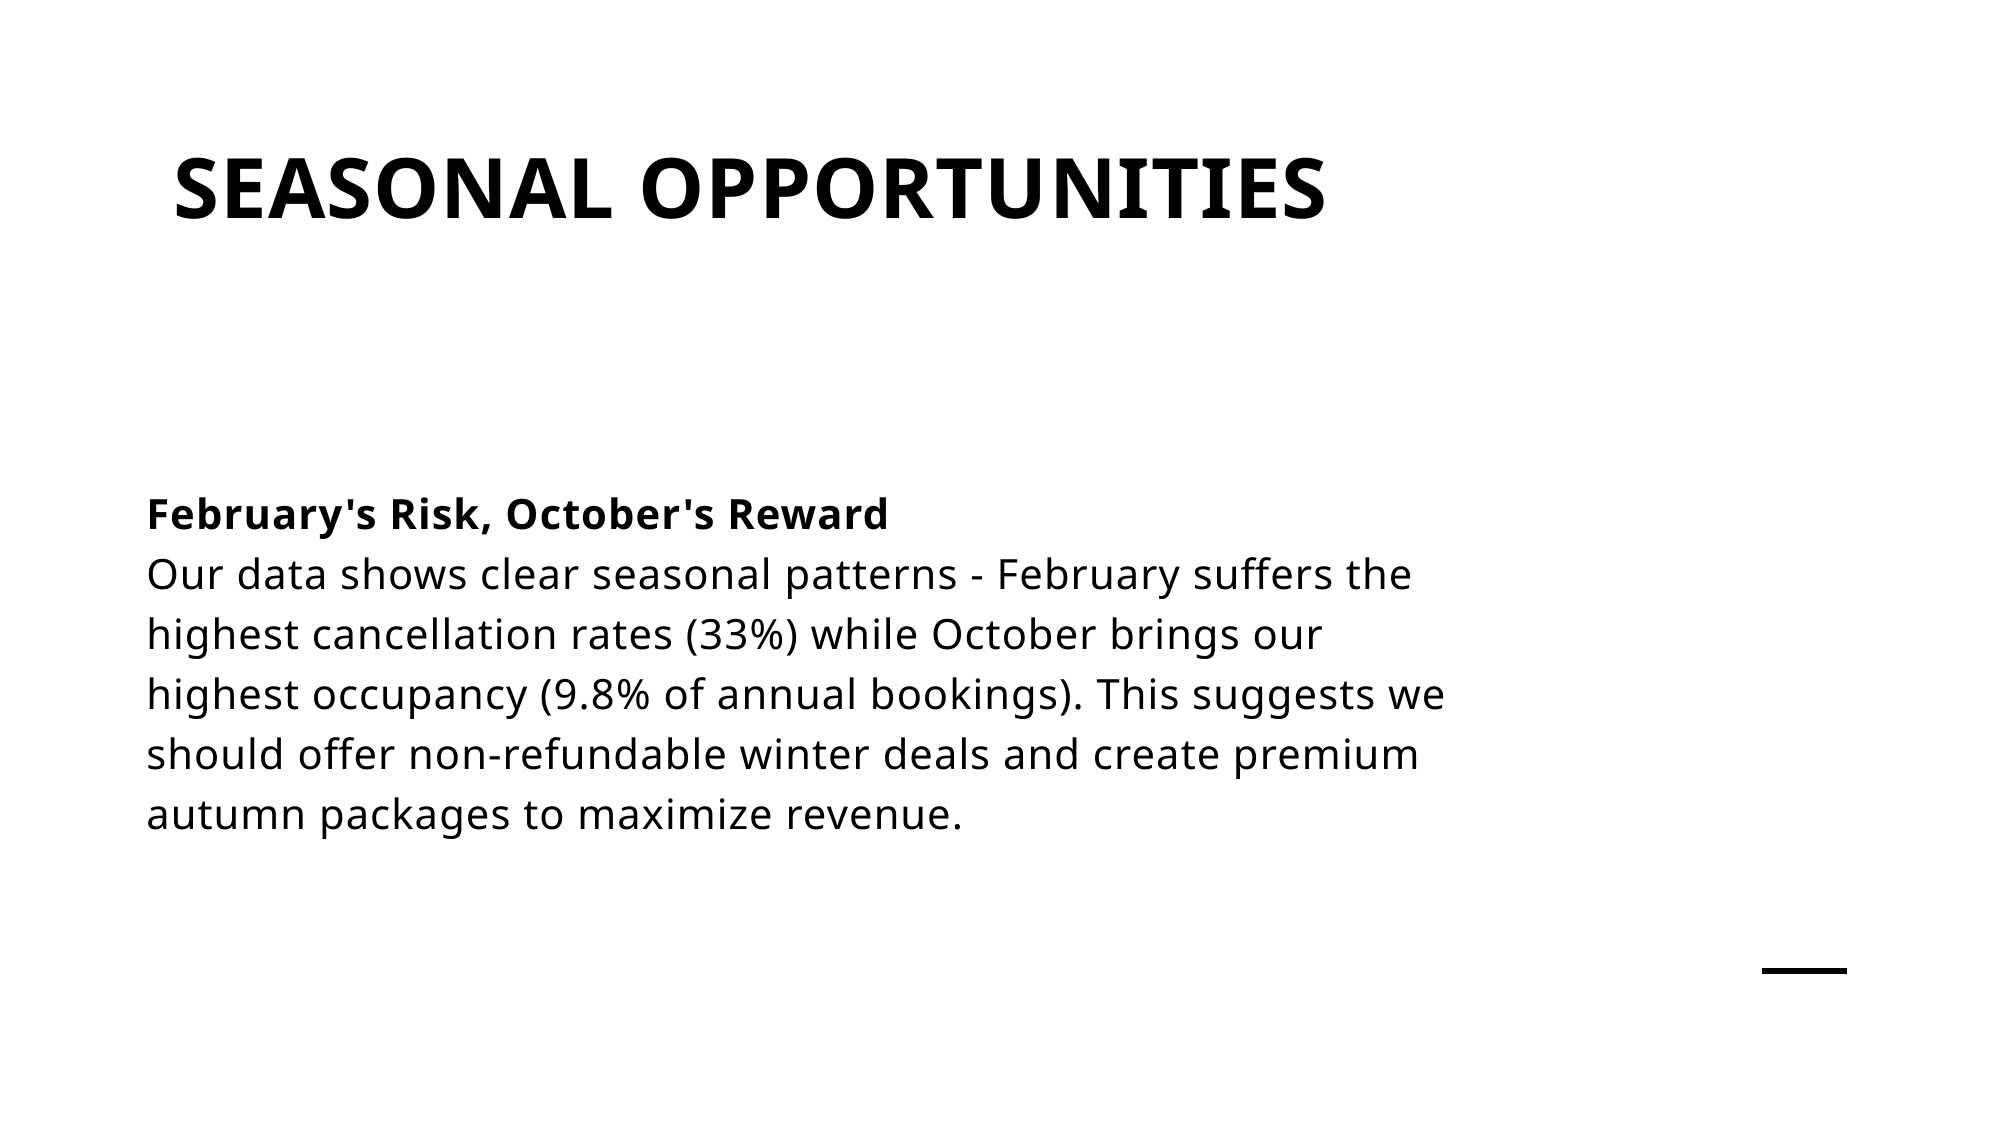

# Seasonal Opportunities
February's Risk, October's Reward
Our data shows clear seasonal patterns - February suffers the highest cancellation rates (33%) while October brings our highest occupancy (9.8% of annual bookings). This suggests we should offer non-refundable winter deals and create premium autumn packages to maximize revenue.